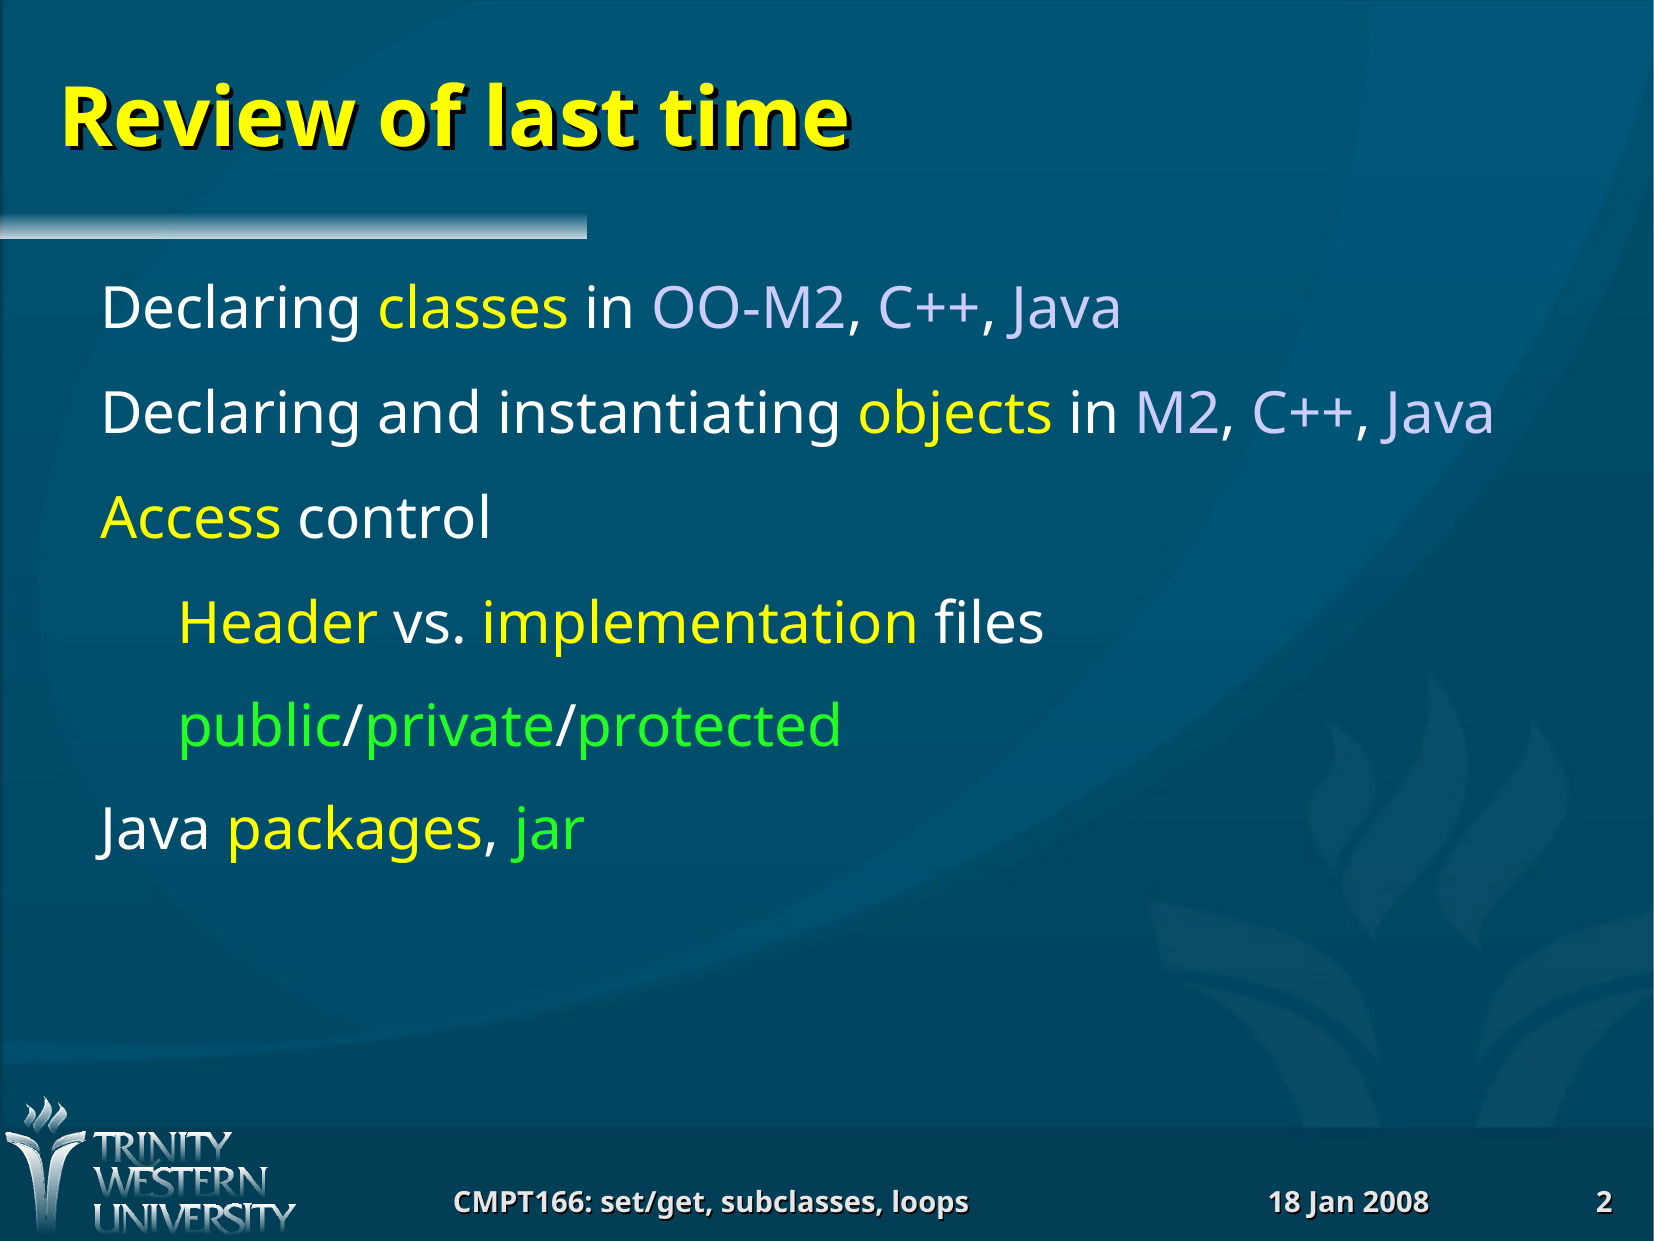

# Review of last time
Declaring classes in OO-M2, C++, Java
Declaring and instantiating objects in M2, C++, Java
Access control
Header vs. implementation files
public/private/protected
Java packages, jar
CMPT166: set/get, subclasses, loops
18 Jan 2008
2